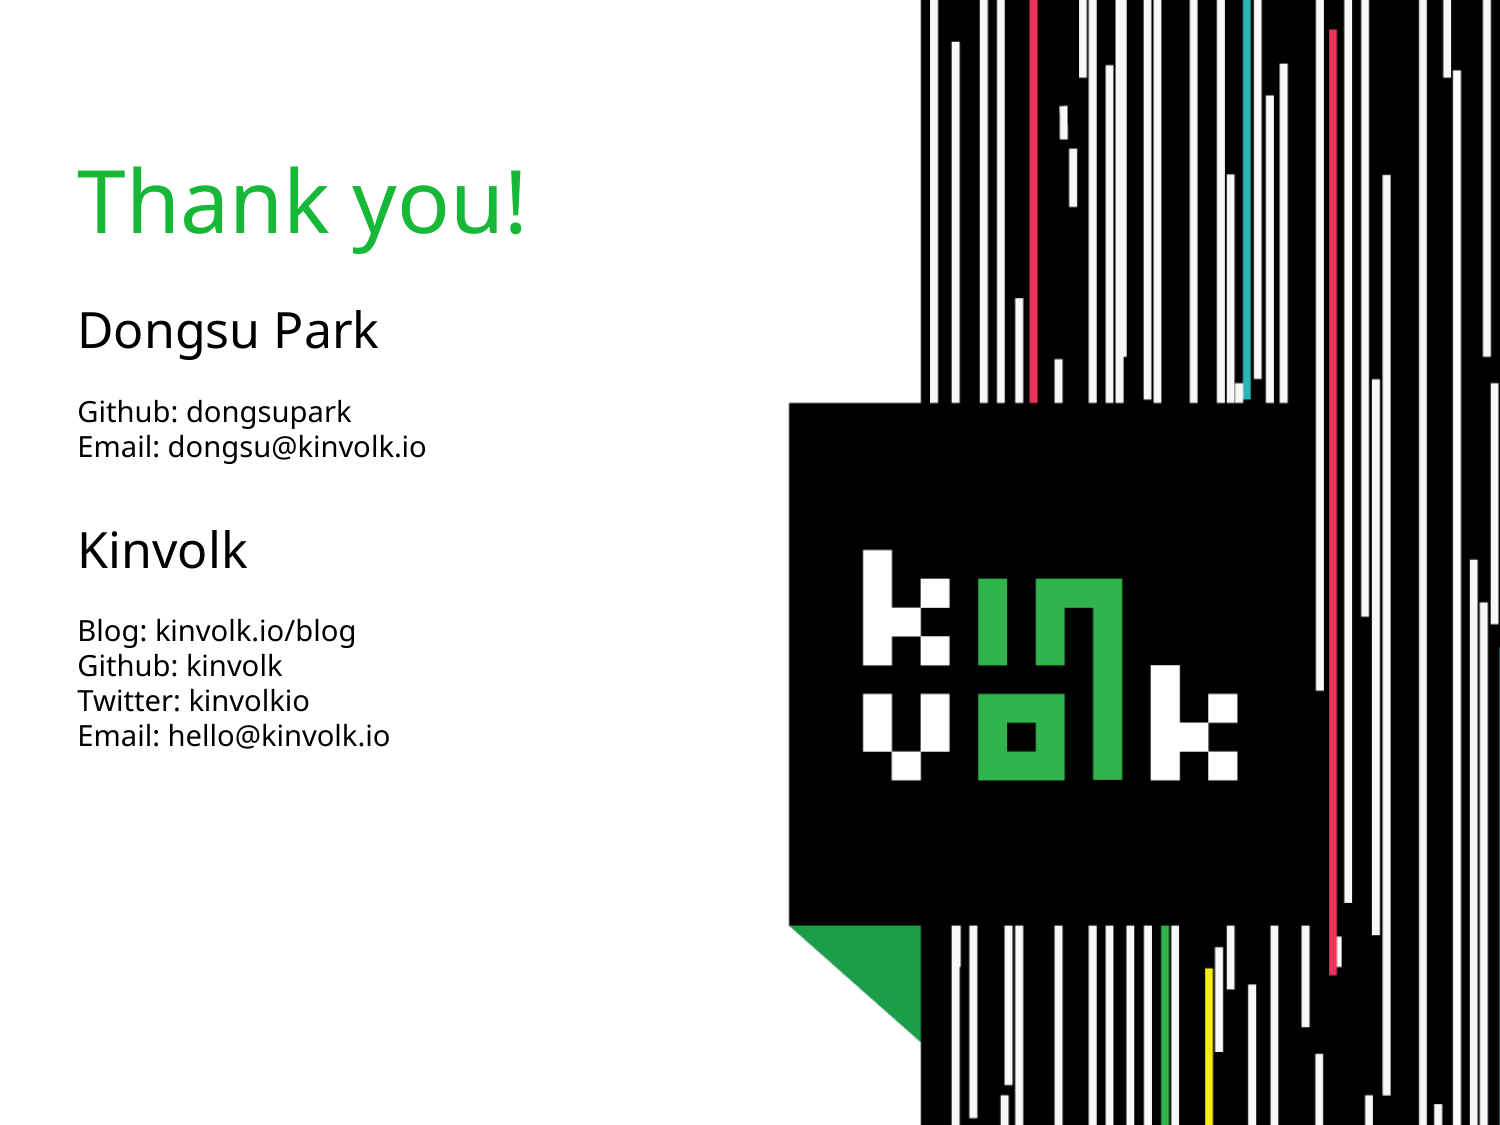

Thank you!
# Dongsu Park
Github: dongsupark
Email: dongsu@kinvolk.io
Kinvolk
Blog: kinvolk.io/blog
Github: kinvolk
Twitter: kinvolkio
Email: hello@kinvolk.io